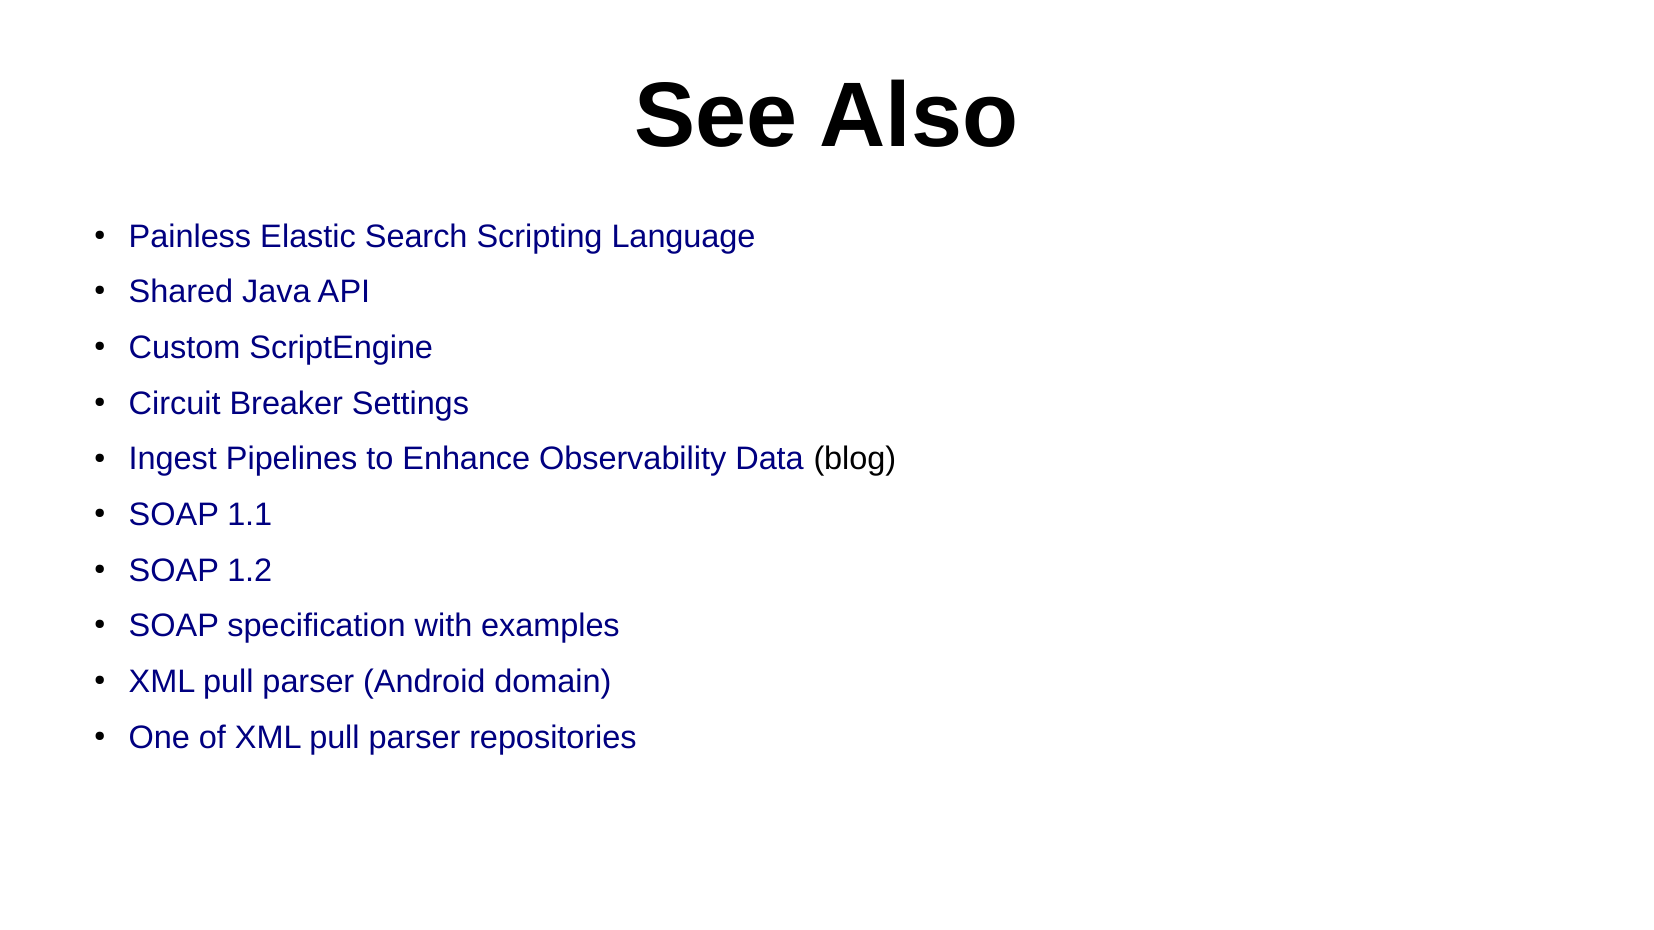

# See Also
Painless Elastic Search Scripting Language
Shared Java API
Custom ScriptEngine
Circuit Breaker Settings
Ingest Pipelines to Enhance Observability Data (blog)
SOAP 1.1
SOAP 1.2
SOAP specification with examples
XML pull parser (Android domain)
One of XML pull parser repositories